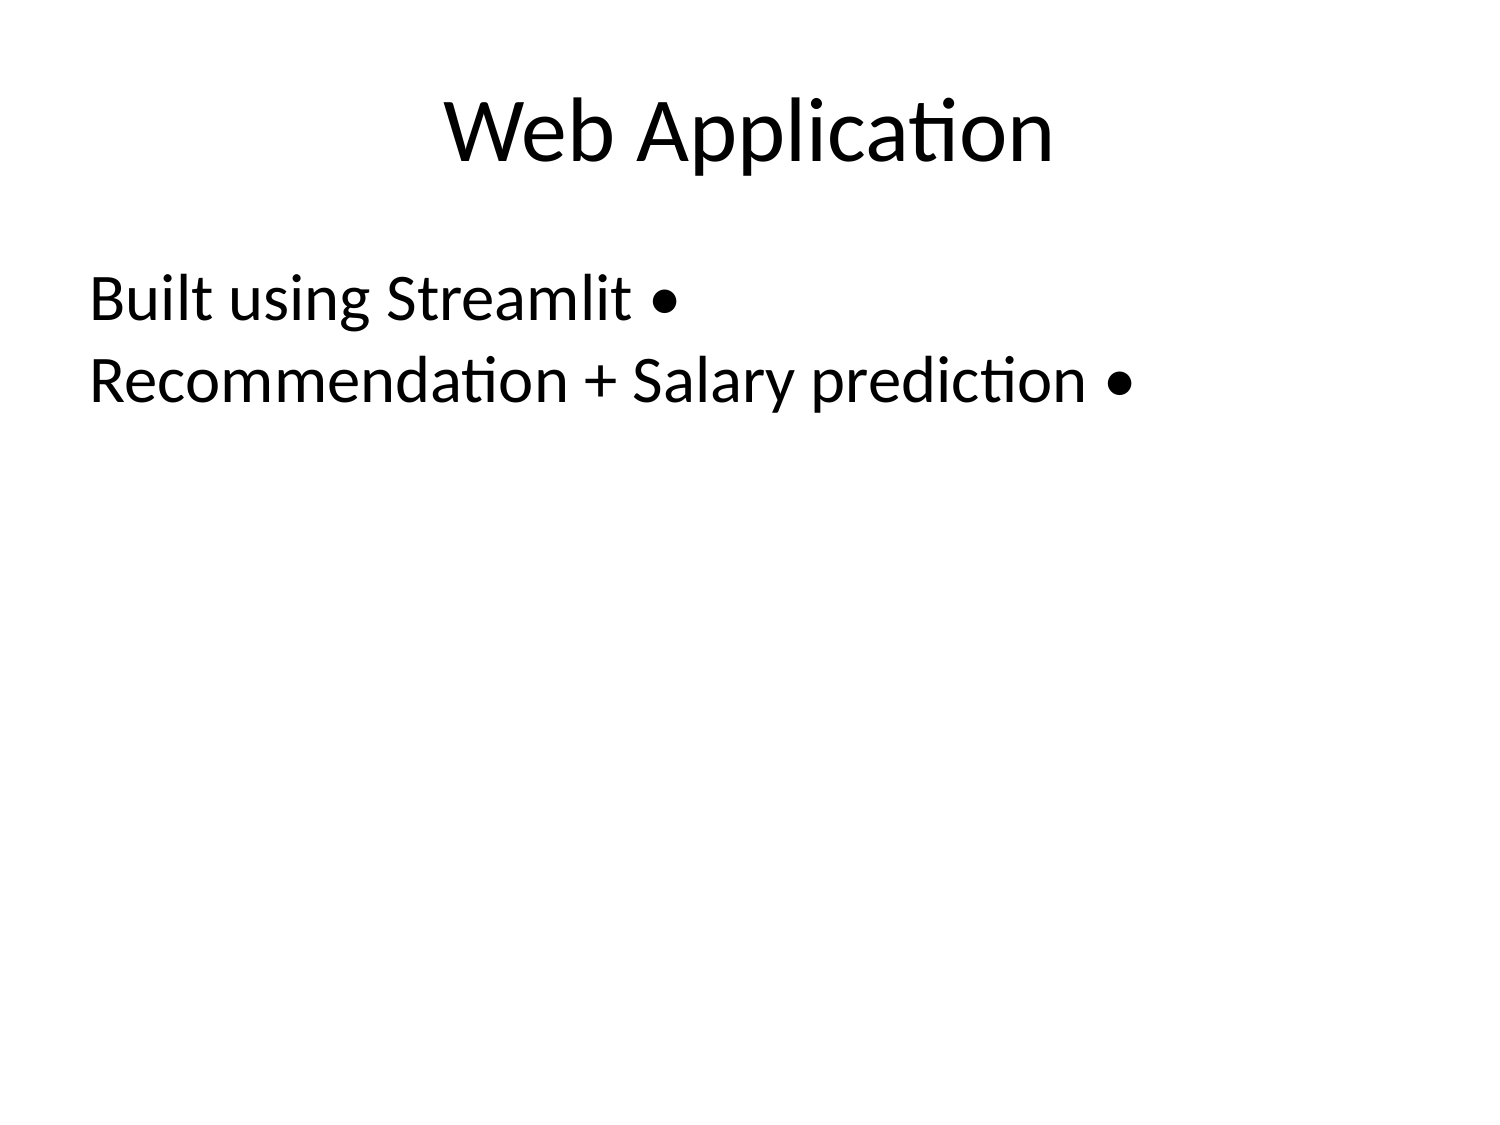

Web Application
• Built using Streamlit
• Recommendation + Salary prediction